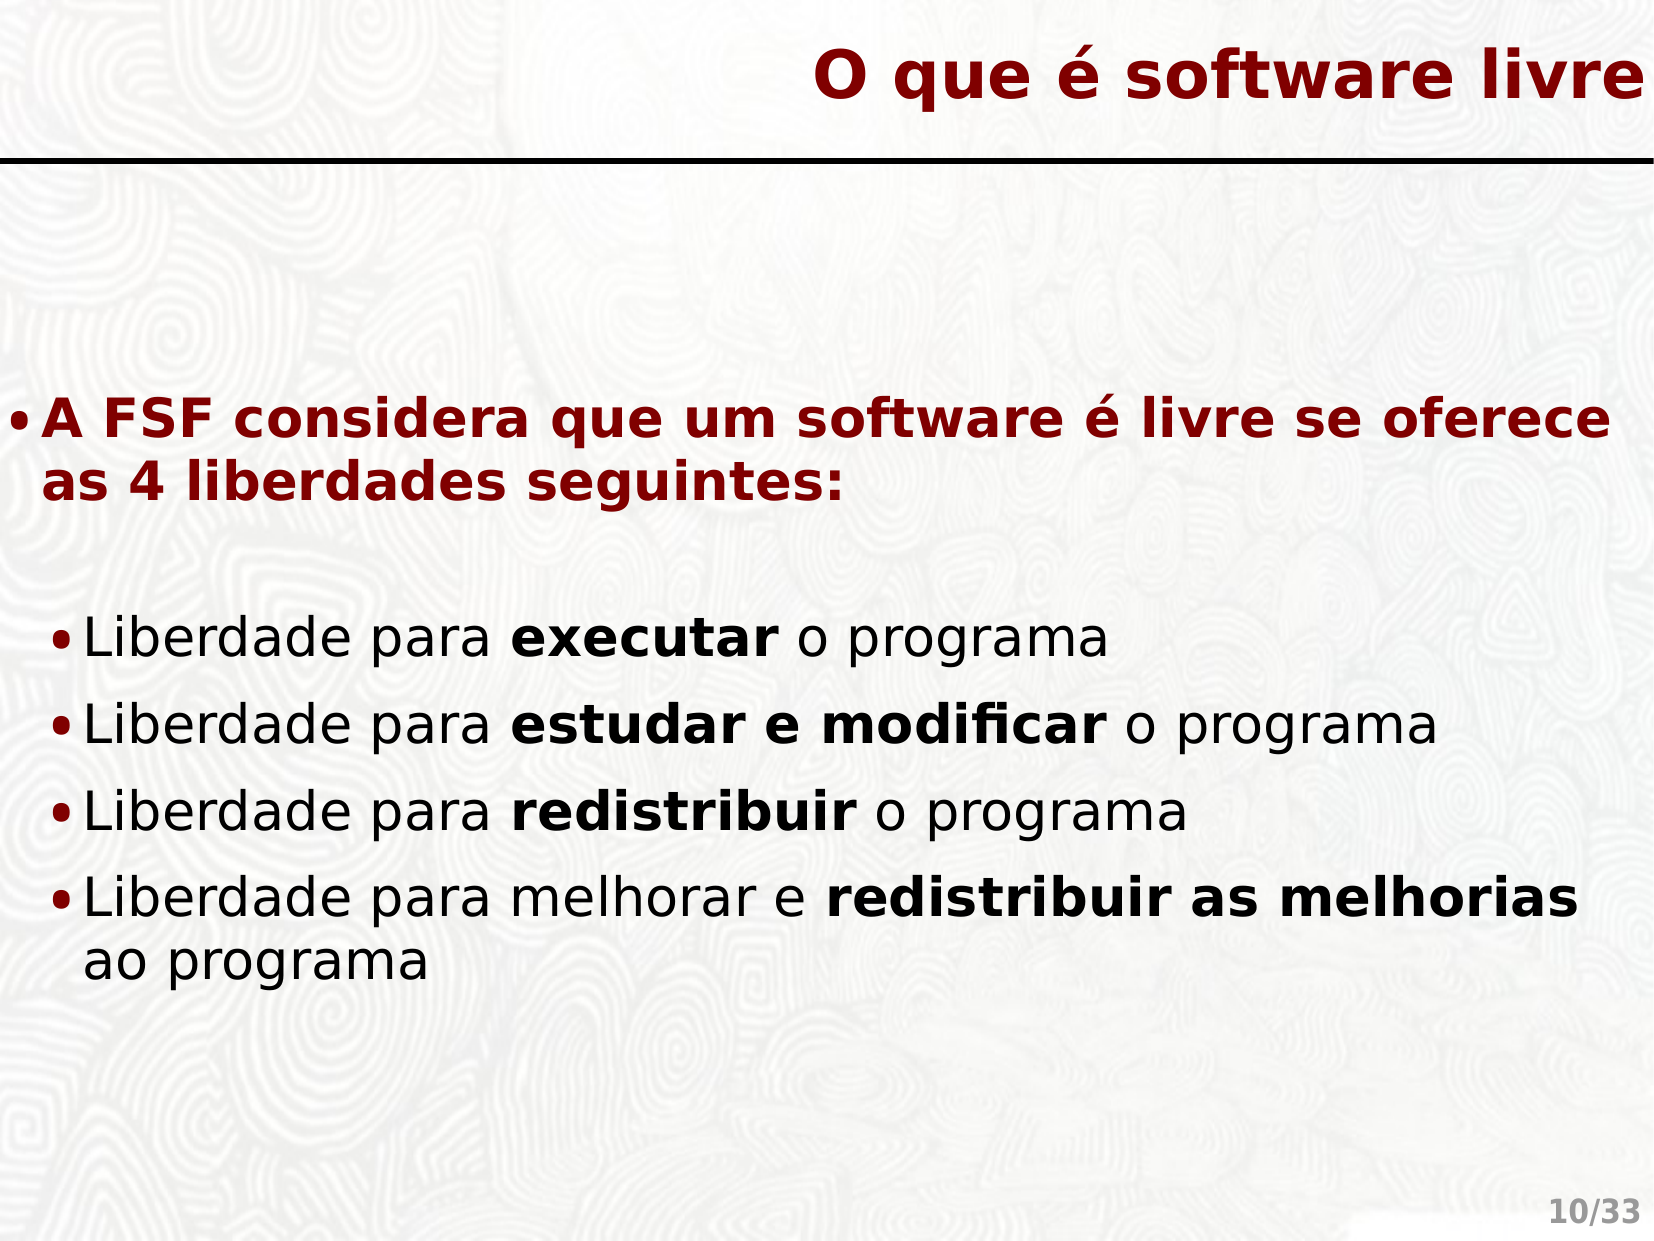

# O que é software livre
A FSF considera que um software é livre se oferece as 4 liberdades seguintes:
Liberdade para executar o programa
Liberdade para estudar e modificar o programa
Liberdade para redistribuir o programa
Liberdade para melhorar e redistribuir as melhorias ao programa
10